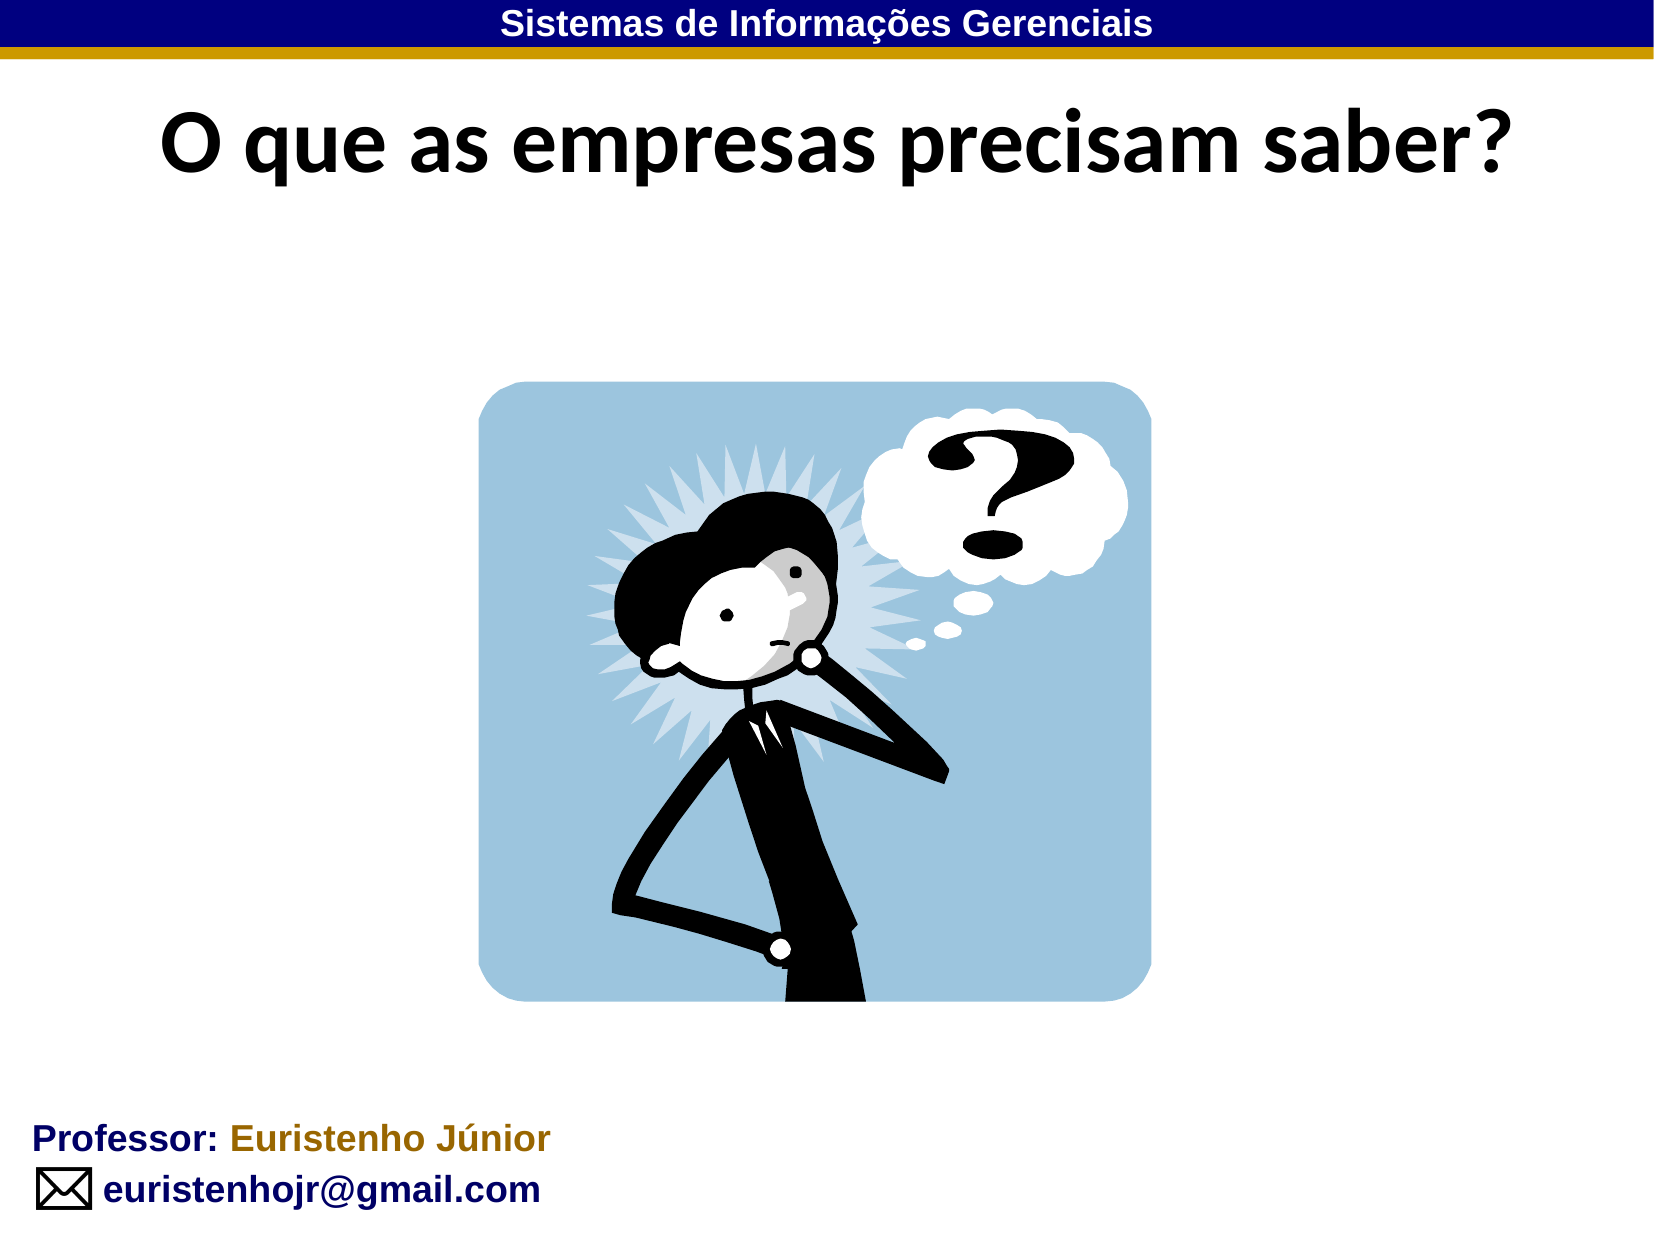

Empreendedorismo
Sistemas de Informações Gerenciais
# O que as empresas precisam saber?
Professor: Euristenho Júnior
euristenhojr@gmail.com